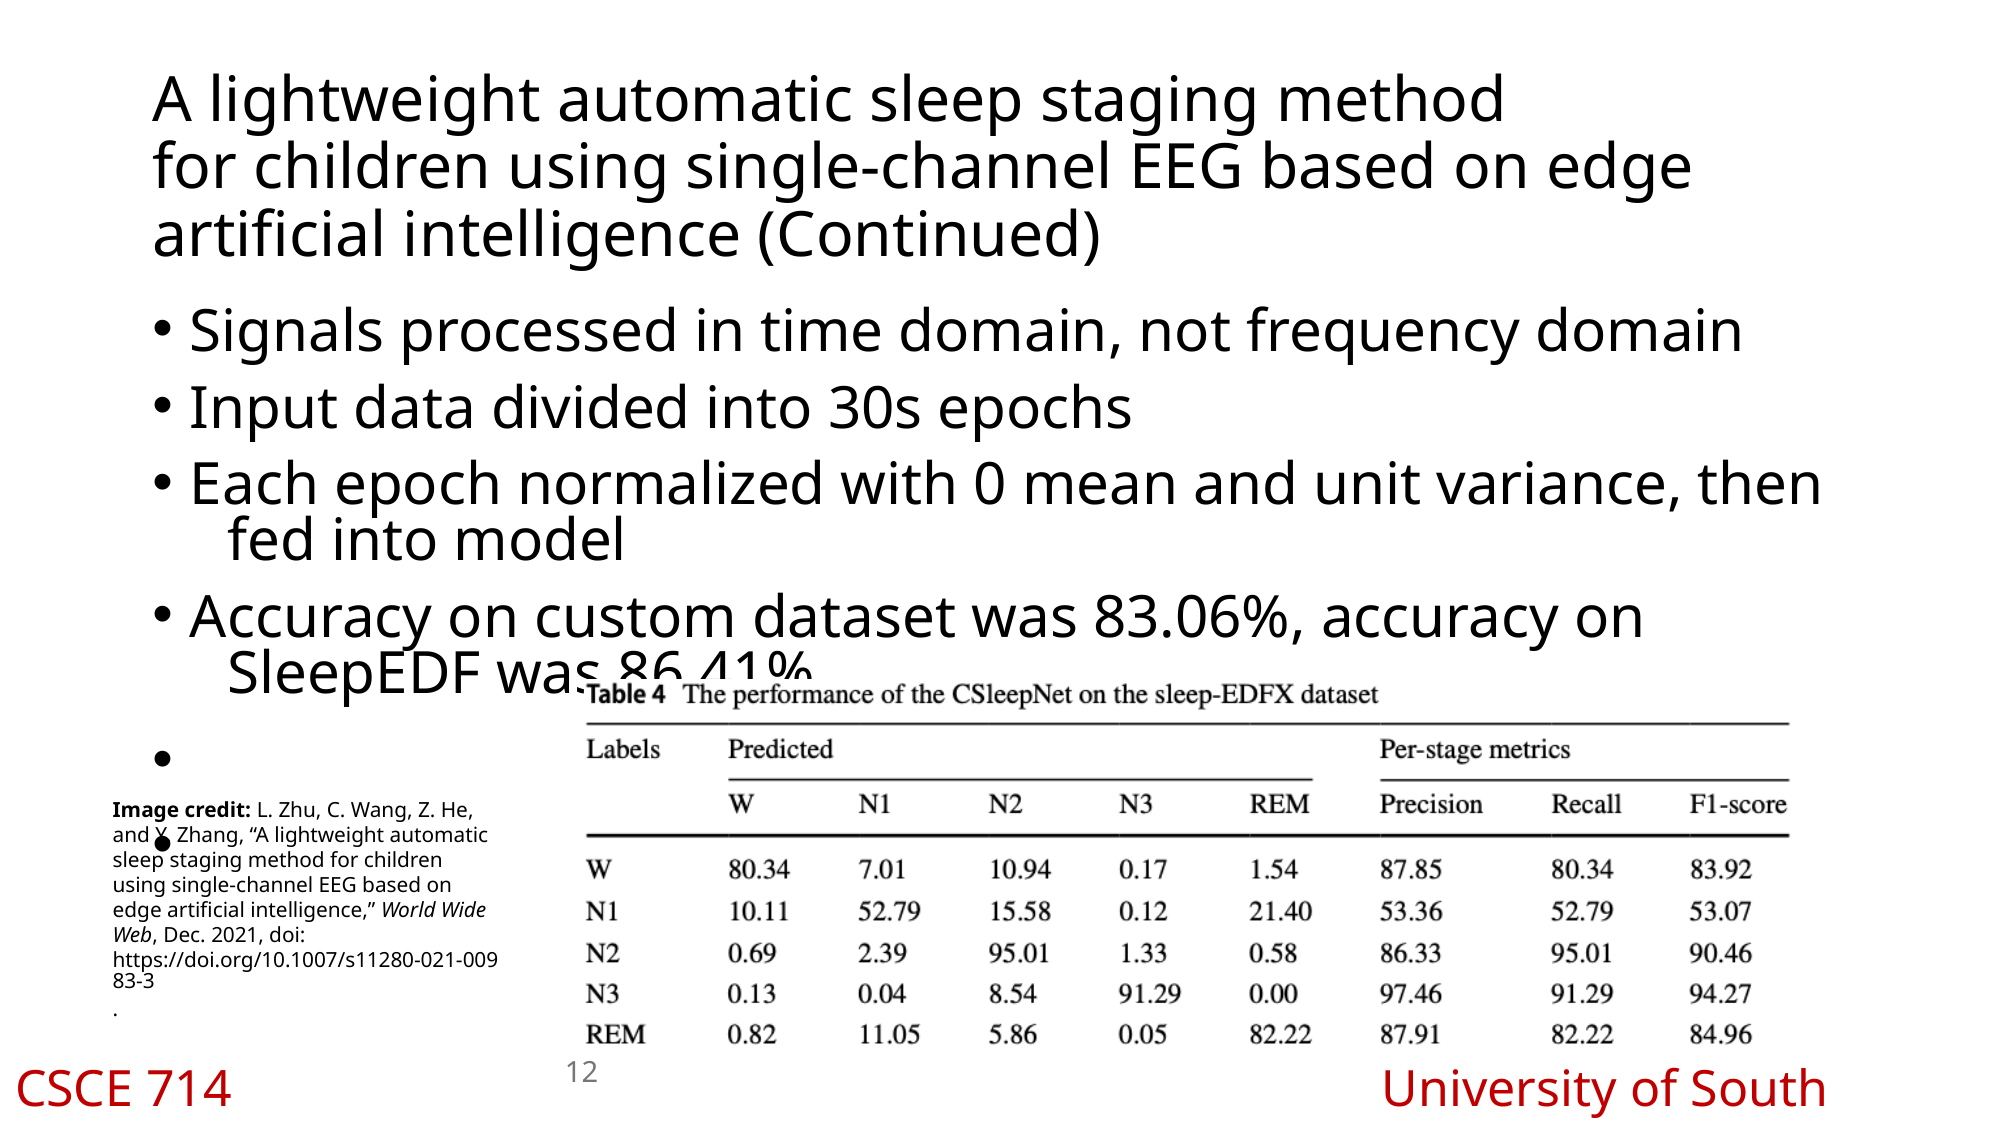

# A lightweight automatic sleep staging method for children using single‑channel EEG based on edge artificial intelligence (Continued)
Signals processed in time domain, not frequency domain
Input data divided into 30s epochs
Each epoch normalized with 0 mean and unit variance, then fed into model
Accuracy on custom dataset was 83.06%, accuracy on SleepEDF was 86.41%
Image credit: L. Zhu, C. Wang, Z. He, and Y. Zhang, “A lightweight automatic sleep staging method for children using single-channel EEG based on edge artificial intelligence,” World Wide Web, Dec. 2021, doi: https://doi.org/10.1007/s11280-021-00983-3.
CSCE 714
University of South Carolina